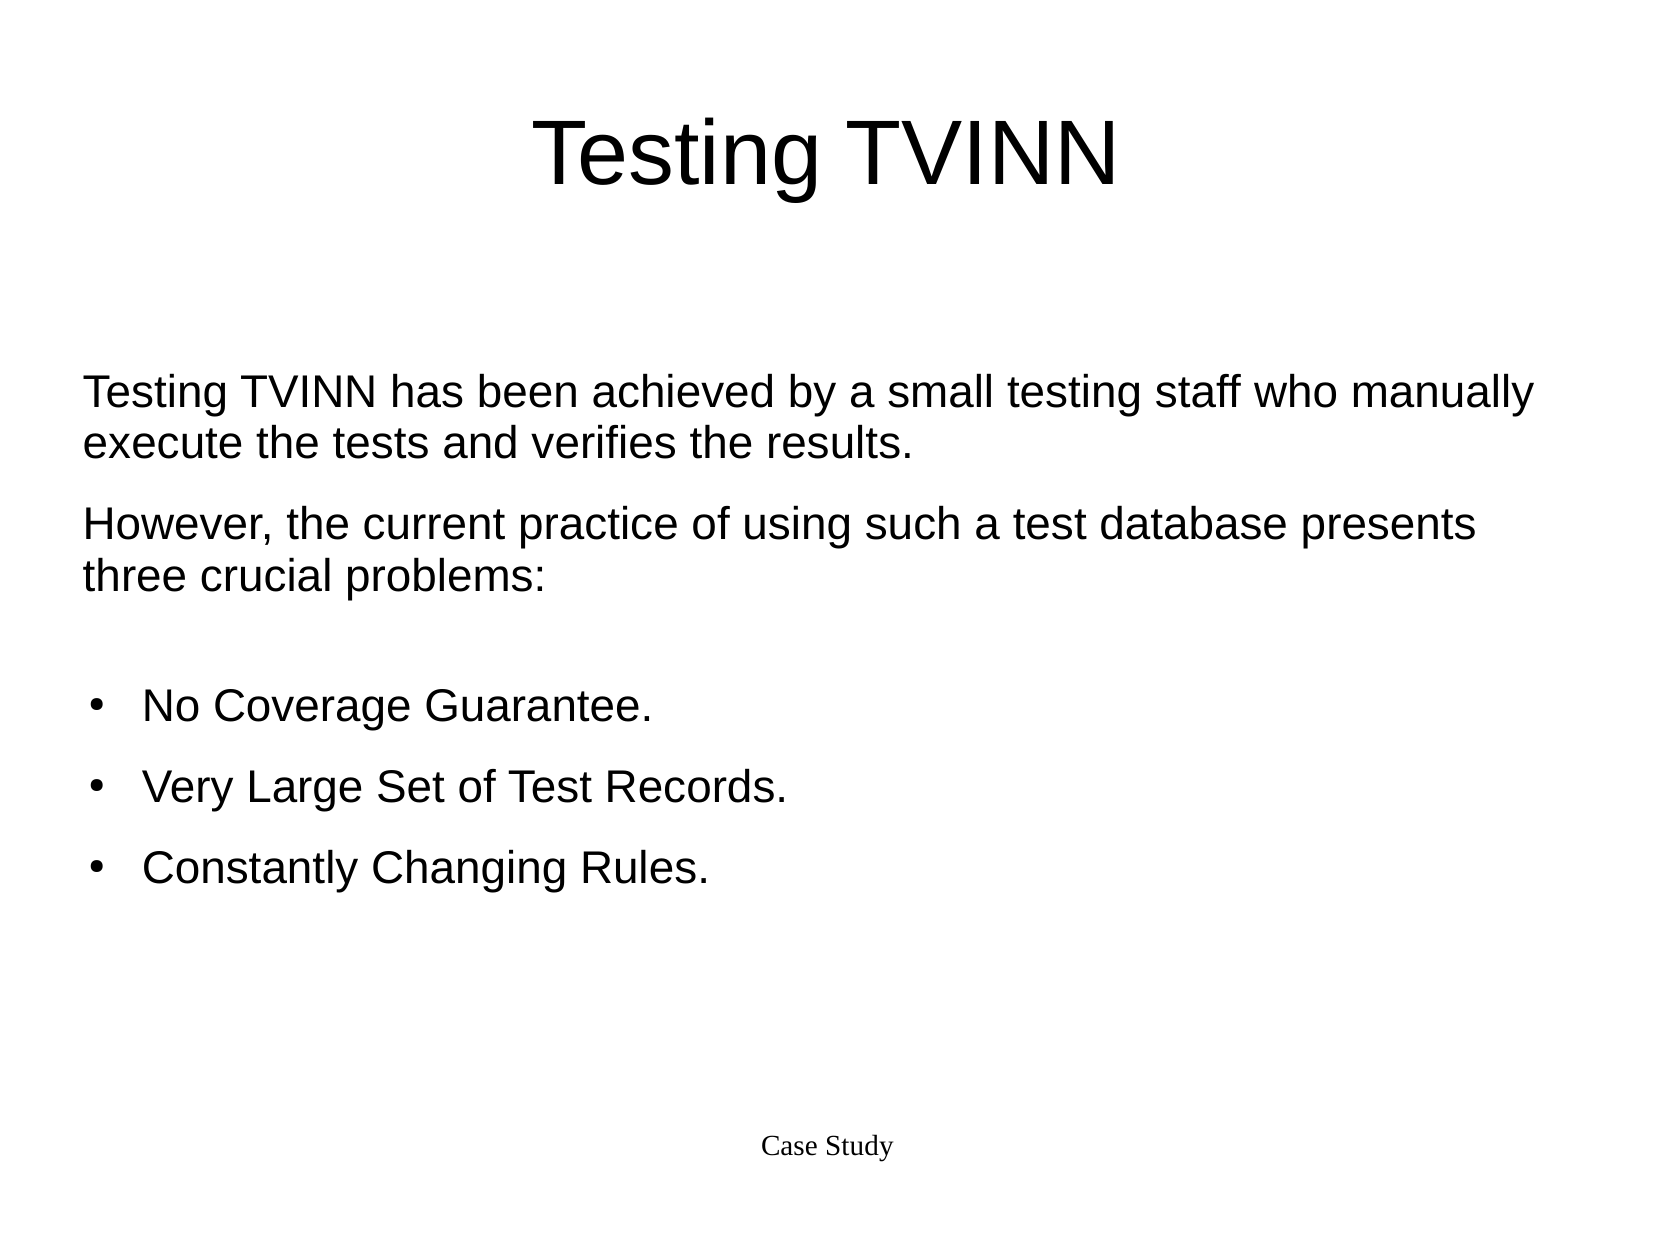

# Testing TVINN
Testing TVINN has been achieved by a small testing staff who manually execute the tests and verifies the results.
However, the current practice of using such a test database presents three crucial problems:
No Coverage Guarantee.
Very Large Set of Test Records.
Constantly Changing Rules.
Case Study